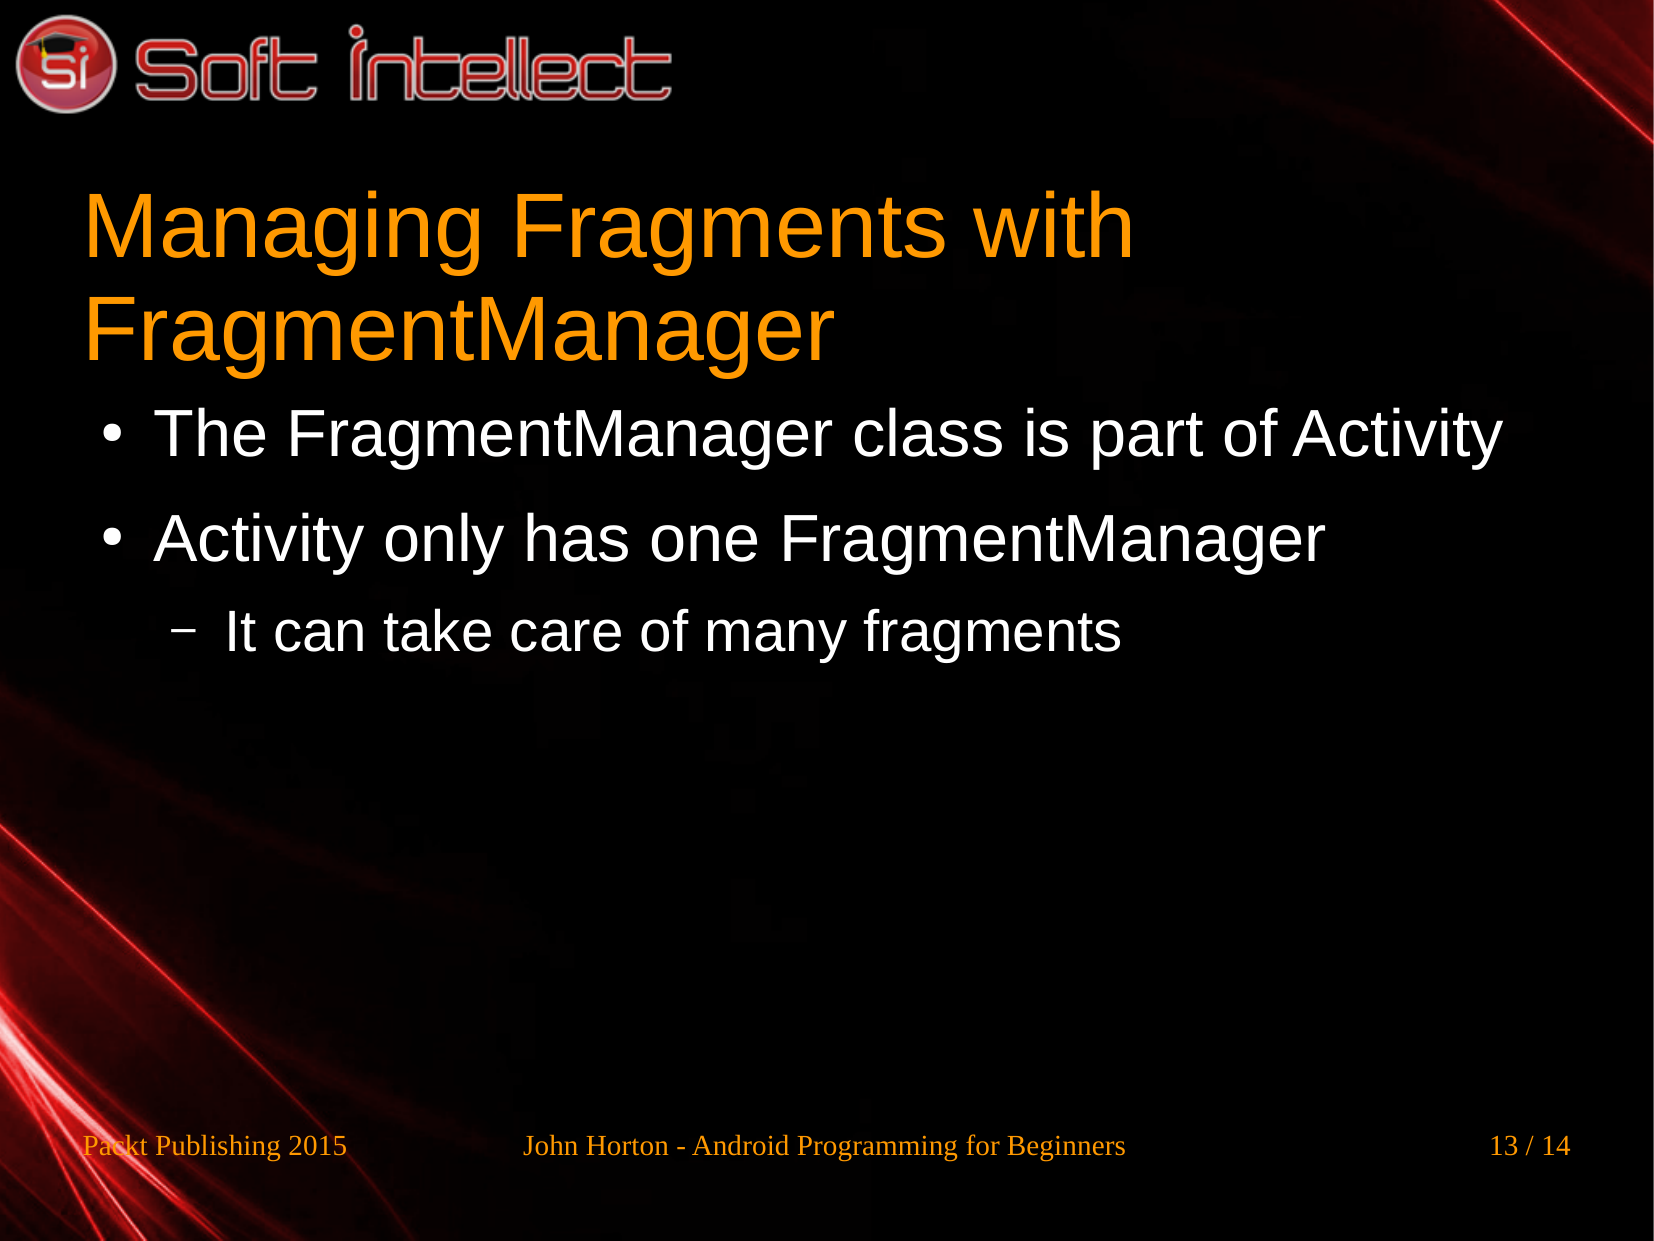

# Managing Fragments with FragmentManager
The FragmentManager class is part of Activity
Activity only has one FragmentManager
It can take care of many fragments
Packt Publishing 2015
John Horton - Android Programming for Beginners
13